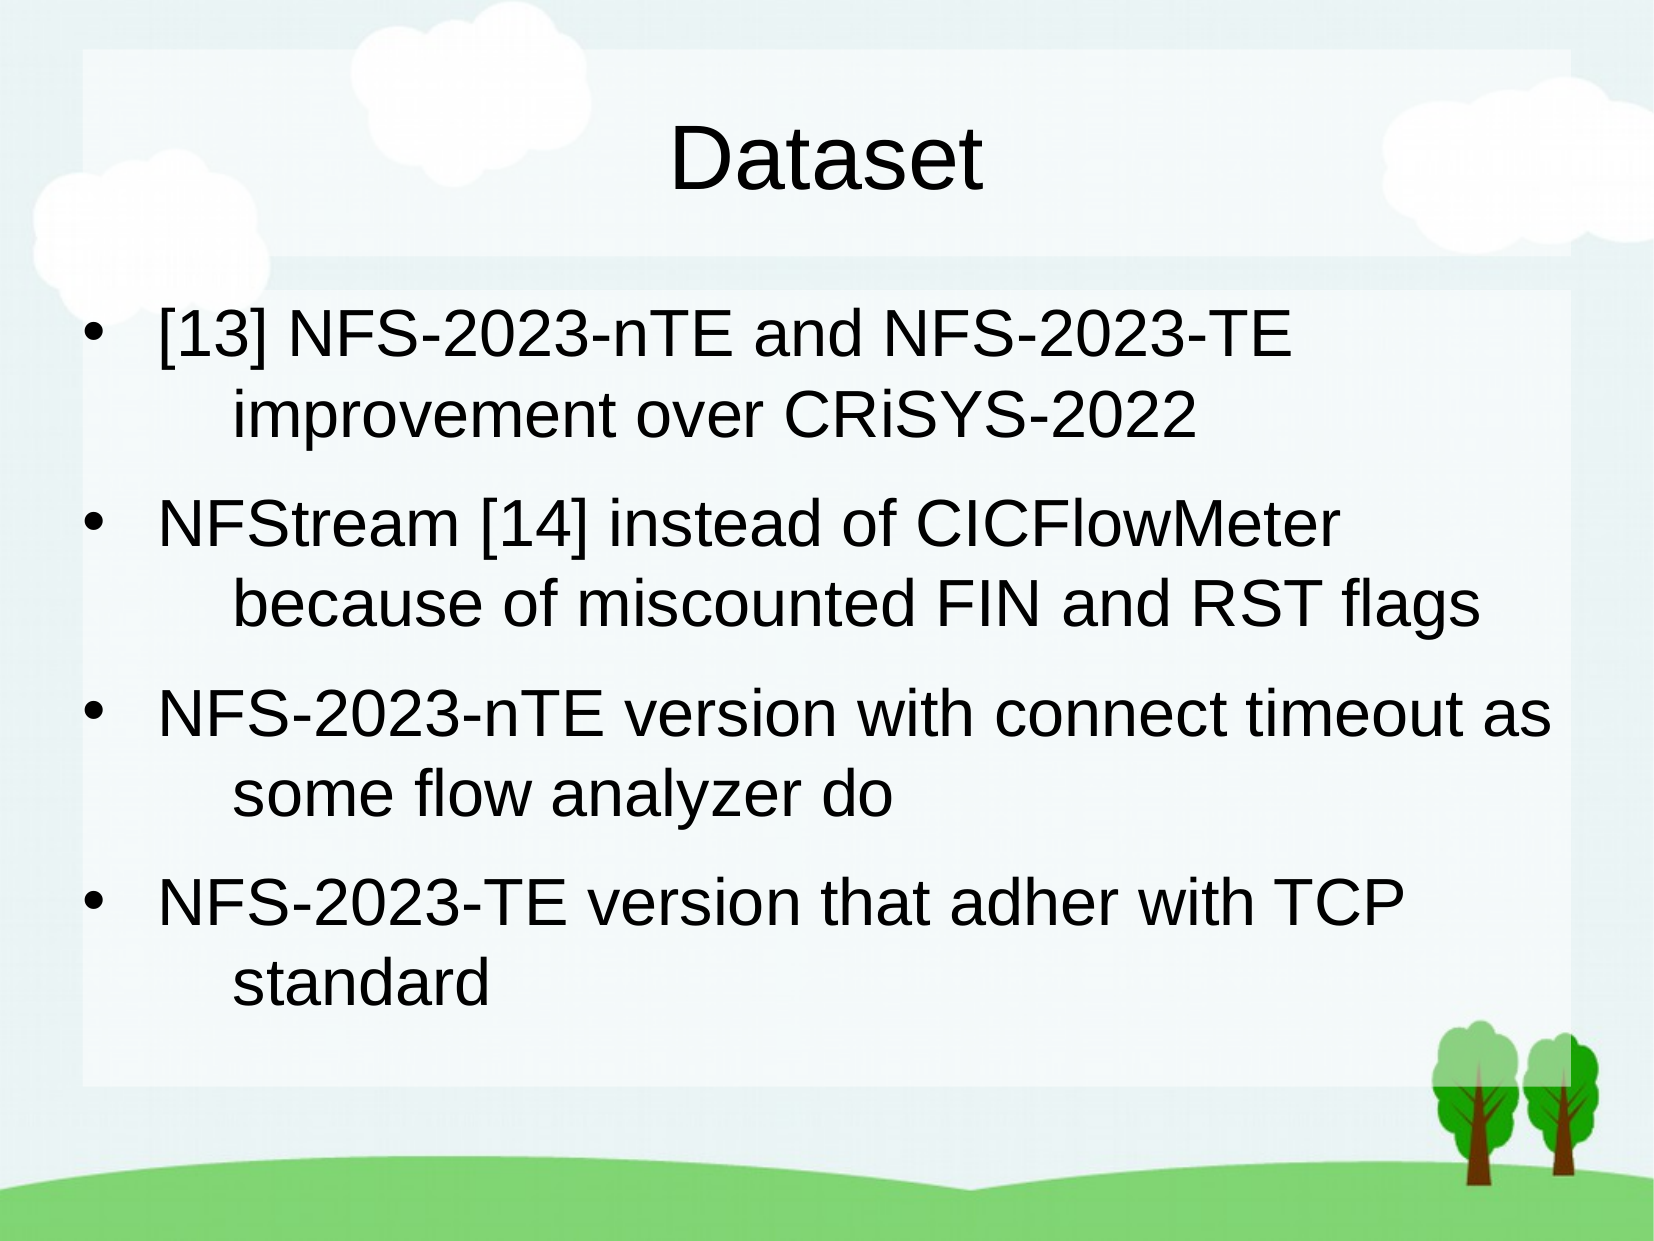

# Dataset
[13] NFS-2023-nTE and NFS-2023-TE improvement over CRiSYS-2022
NFStream [14] instead of CICFlowMeter because of miscounted FIN and RST flags
NFS-2023-nTE version with connect timeout as some flow analyzer do
NFS-2023-TE version that adher with TCP standard